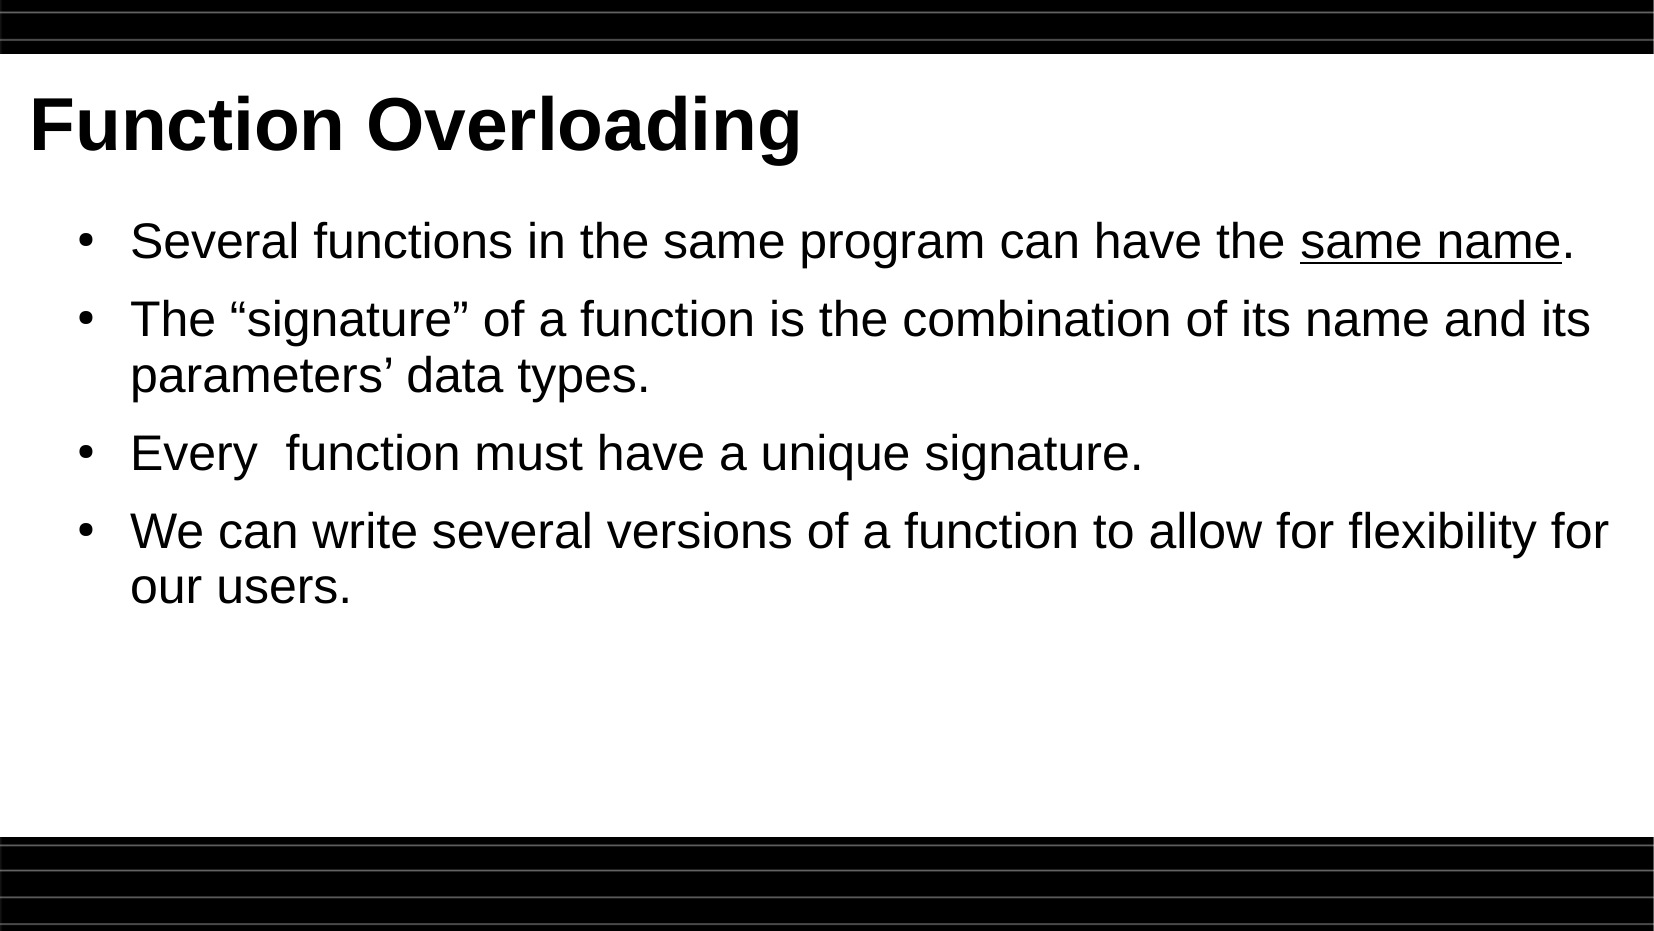

Function Overloading
# Several functions in the same program can have the same name.
The “signature” of a function is the combination of its name and its parameters’ data types.
Every function must have a unique signature.
We can write several versions of a function to allow for flexibility for our users.